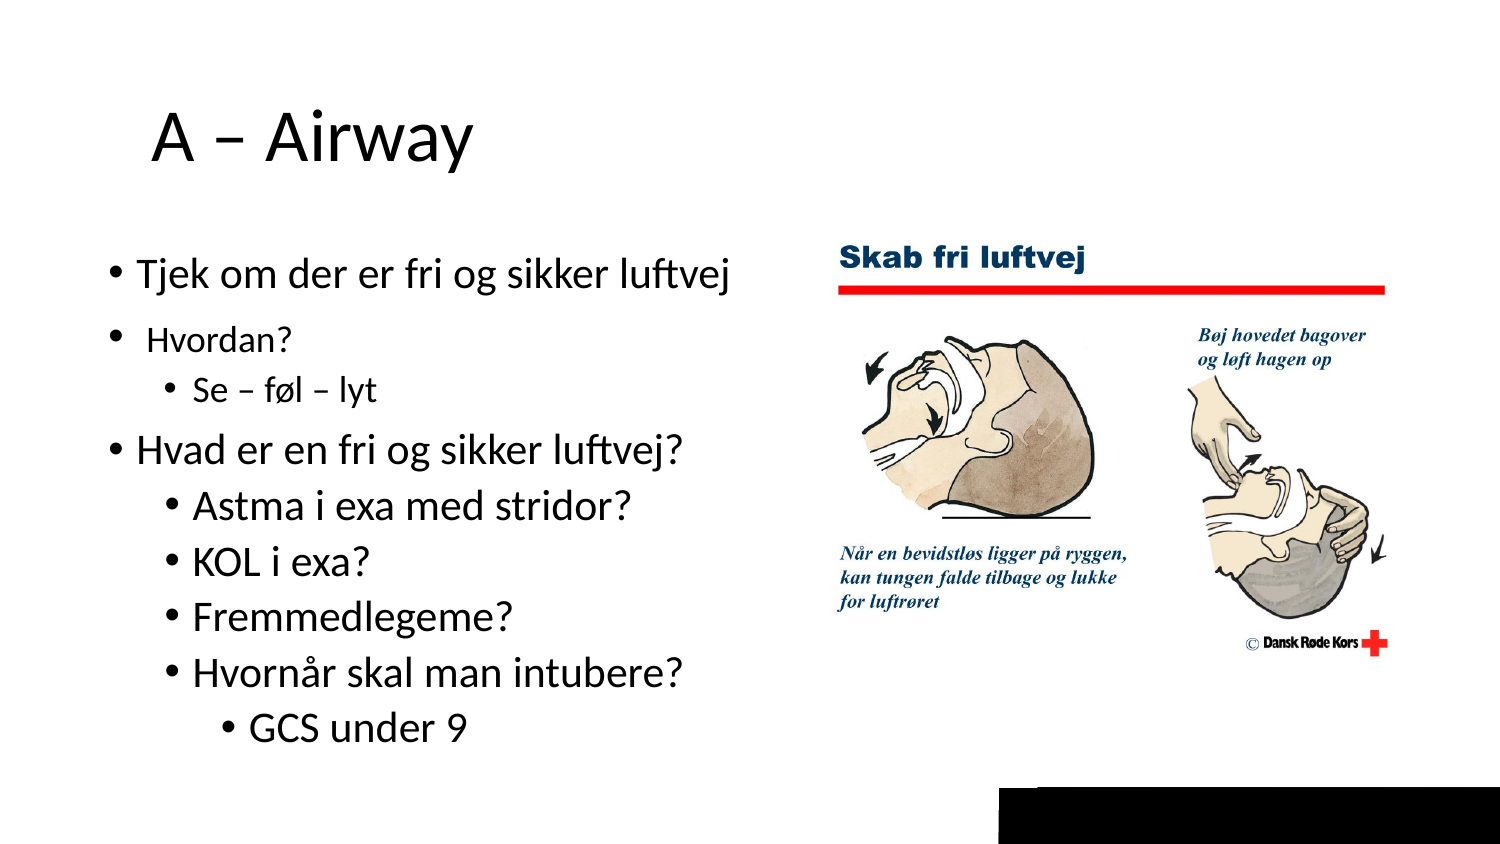

A – Airway
Tjek om der er fri og sikker luftvej
 Hvordan?
Se – føl – lyt
Hvad er en fri og sikker luftvej?
Astma i exa med stridor?
KOL i exa?
Fremmedlegeme?
Hvornår skal man intubere?
GCS under 9